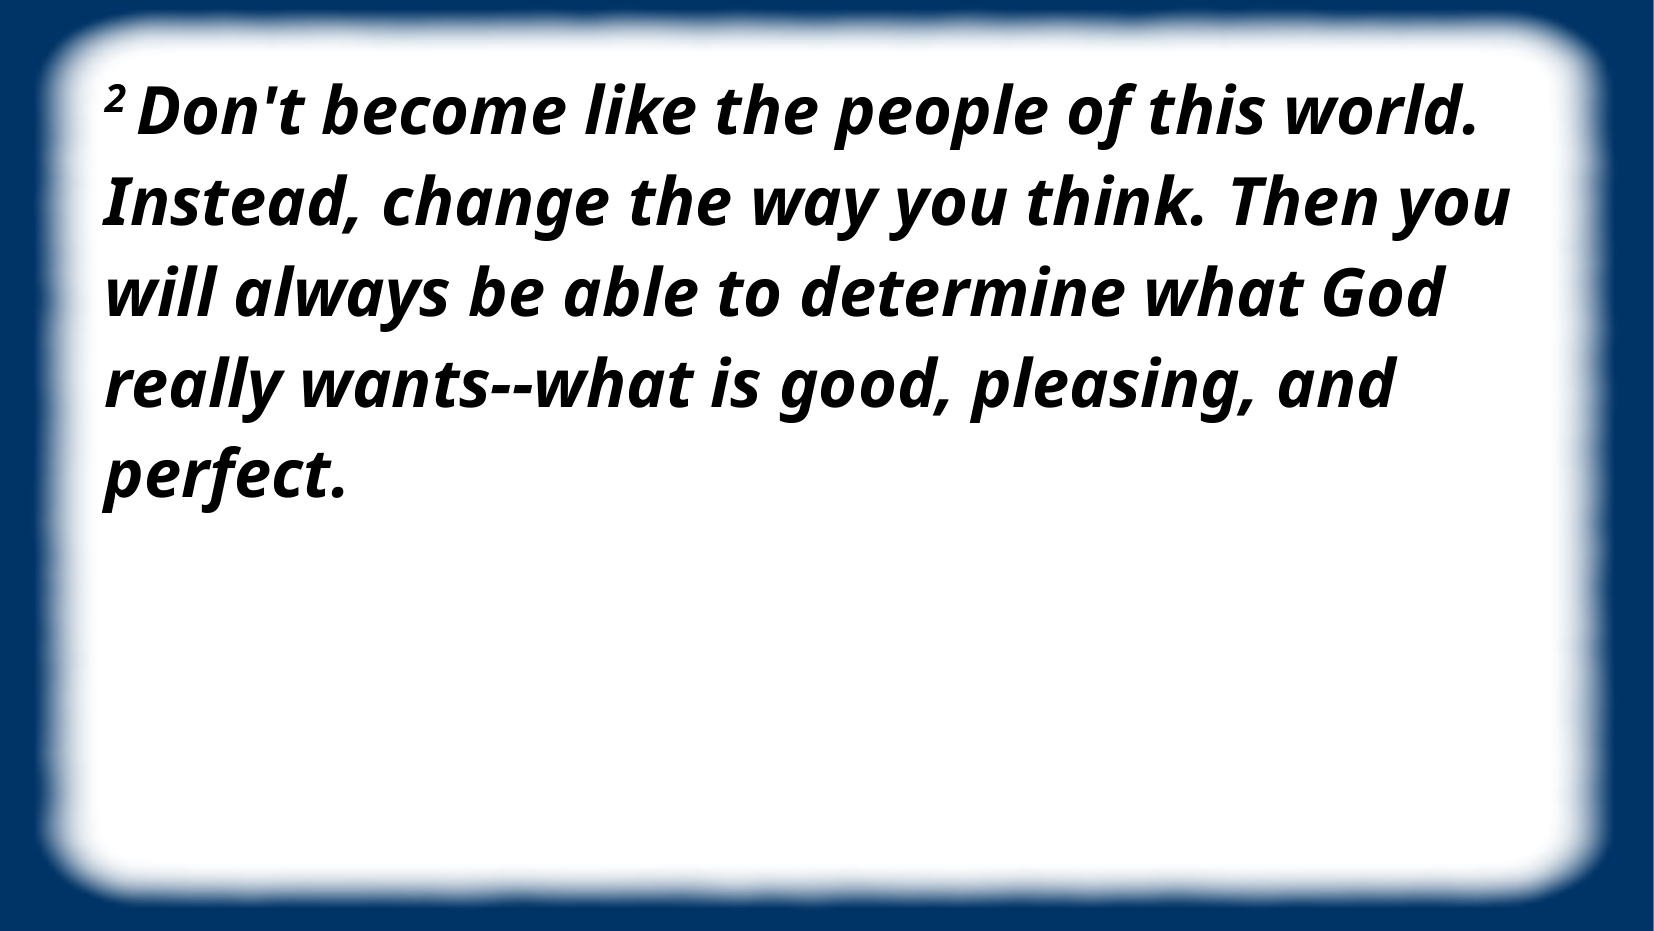

2 Don't become like the people of this world. Instead, change the way you think. Then you will always be able to determine what God really wants--what is good, pleasing, and perfect.